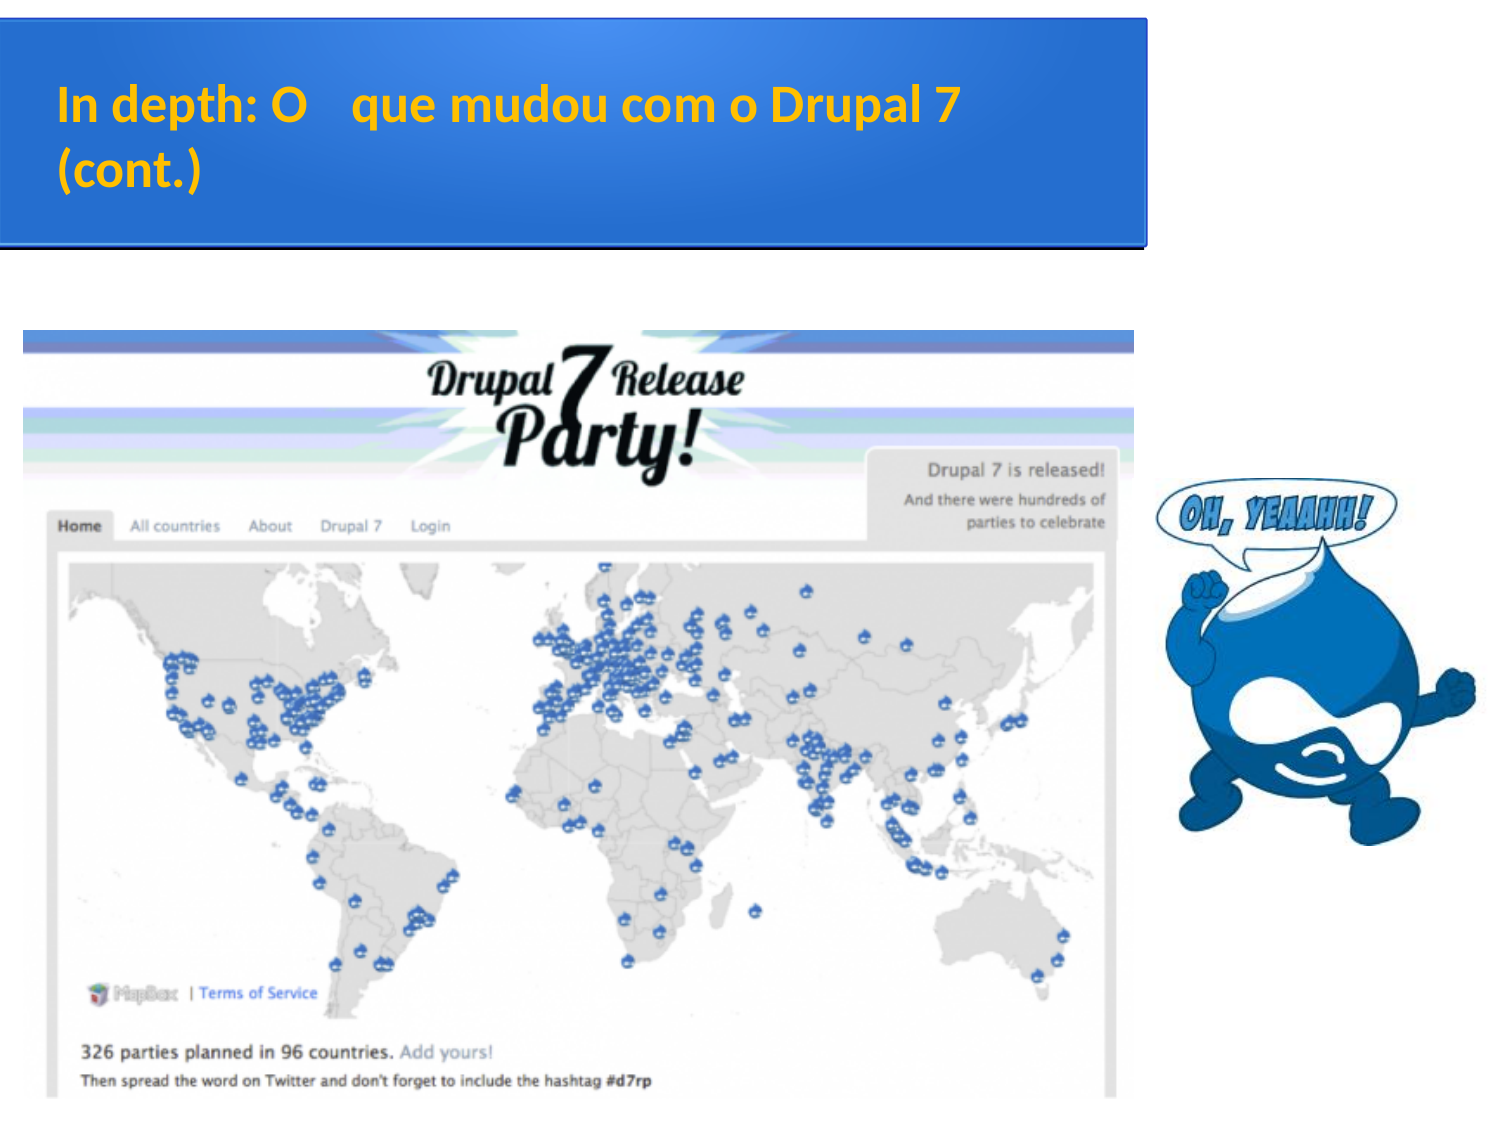

# In depth: O 	que mudou com o Drupal 7 (cont.)